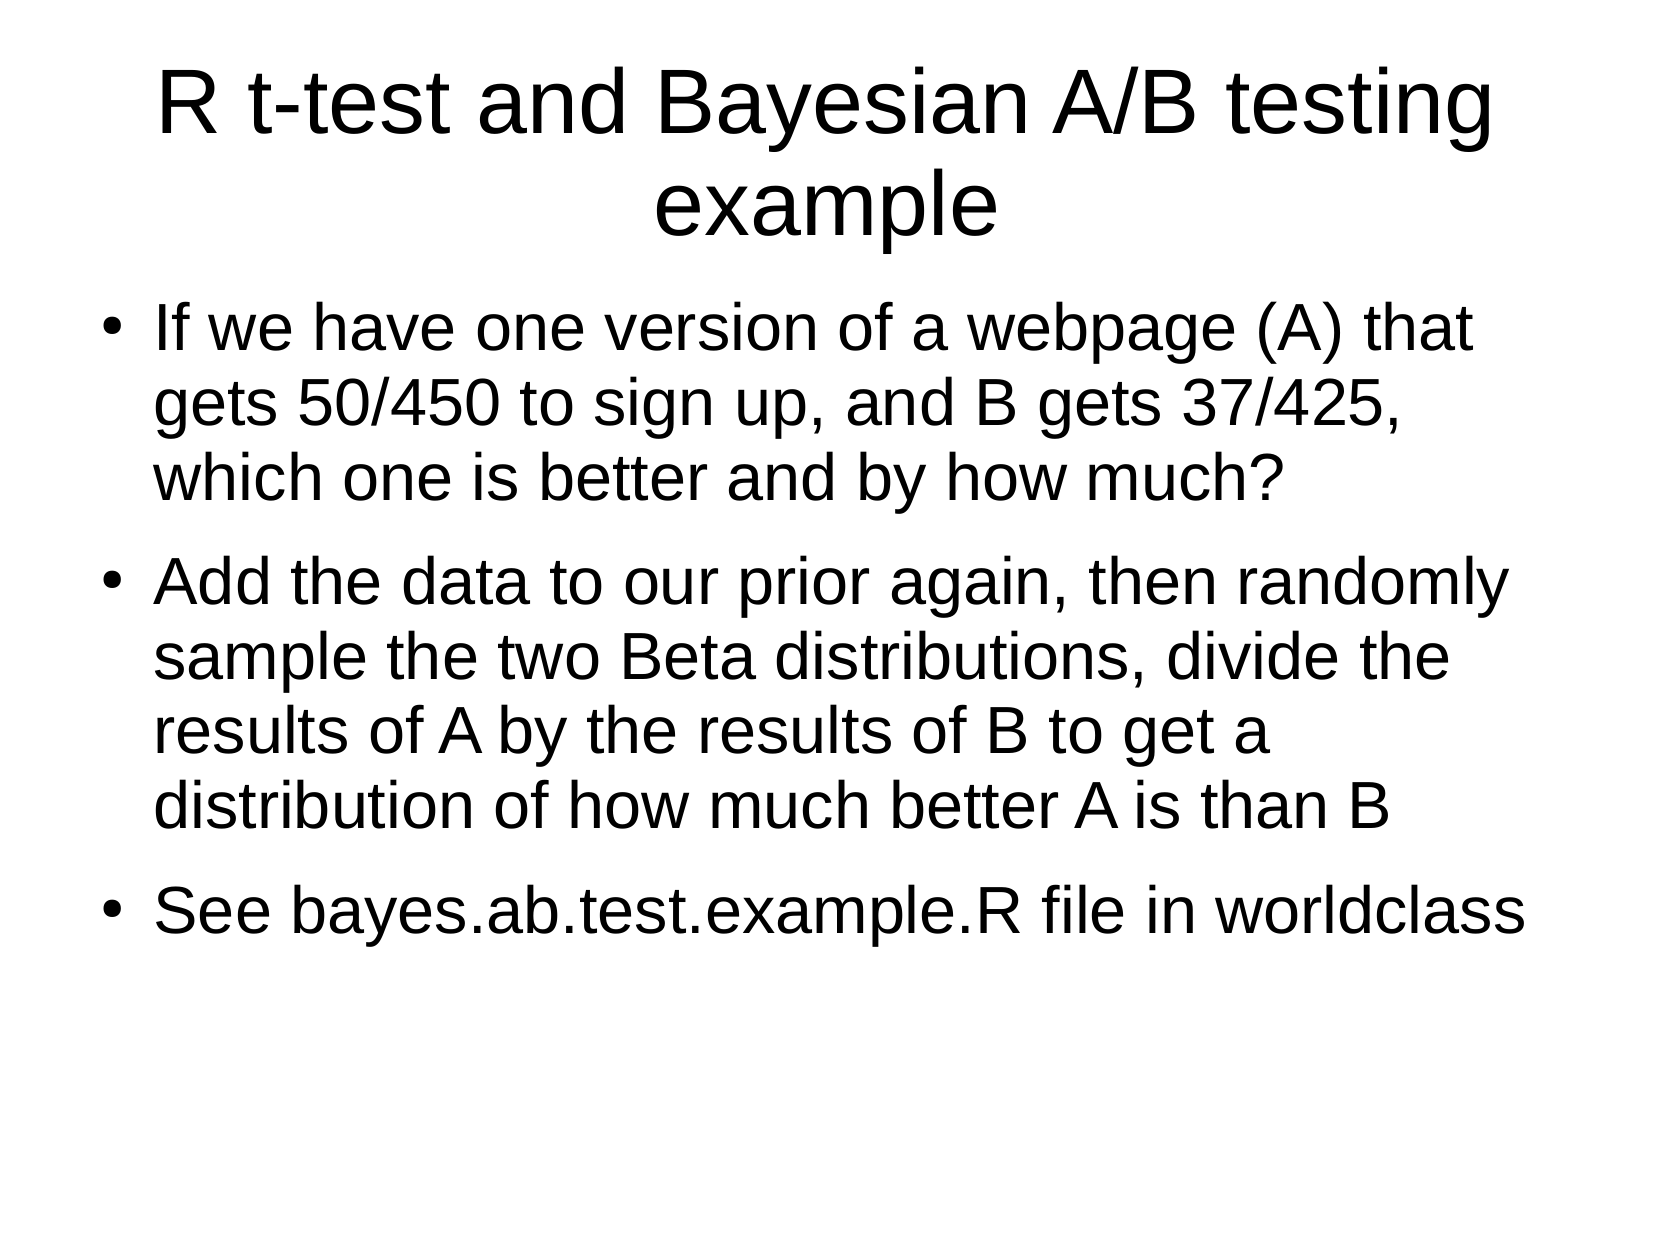

# R t-test and Bayesian A/B testing example
If we have one version of a webpage (A) that gets 50/450 to sign up, and B gets 37/425, which one is better and by how much?
Add the data to our prior again, then randomly sample the two Beta distributions, divide the results of A by the results of B to get a distribution of how much better A is than B
See bayes.ab.test.example.R file in worldclass